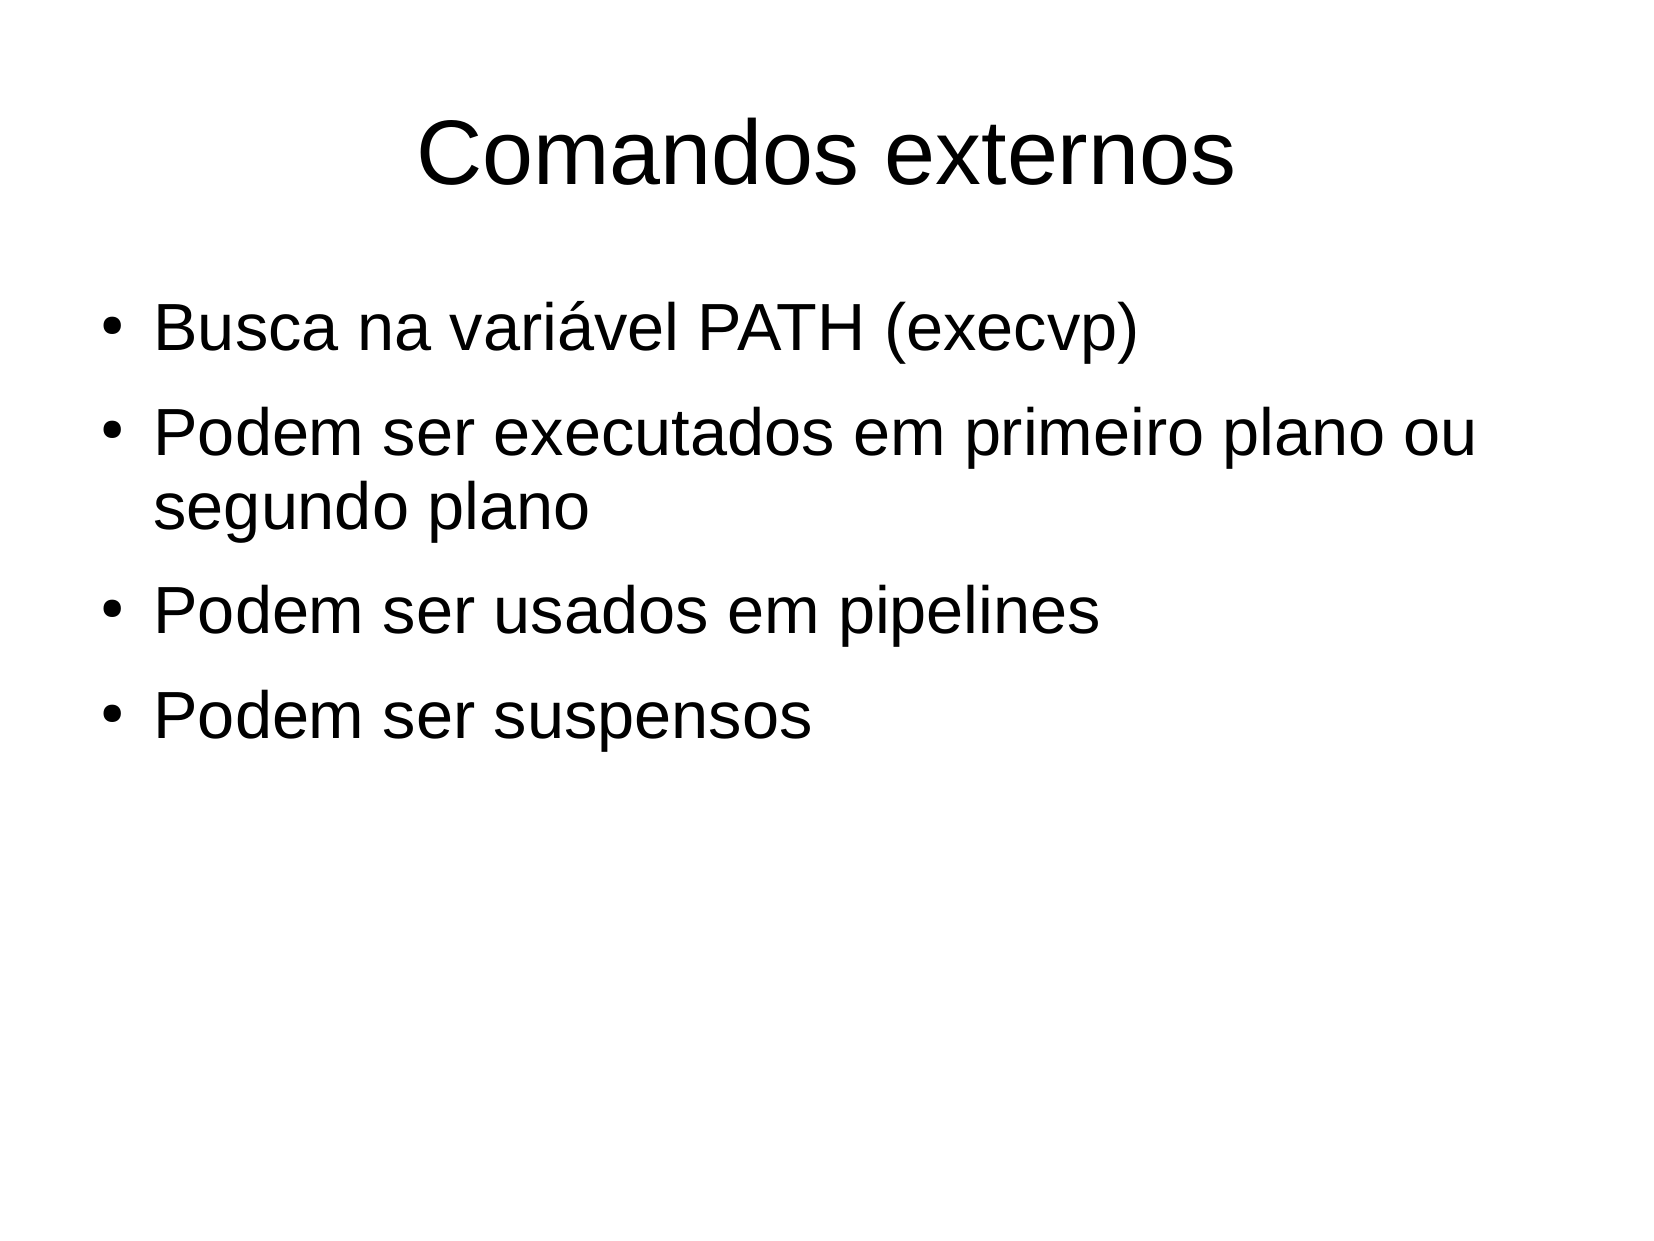

# Comandos externos
Busca na variável PATH (execvp)
Podem ser executados em primeiro plano ou segundo plano
Podem ser usados em pipelines
Podem ser suspensos